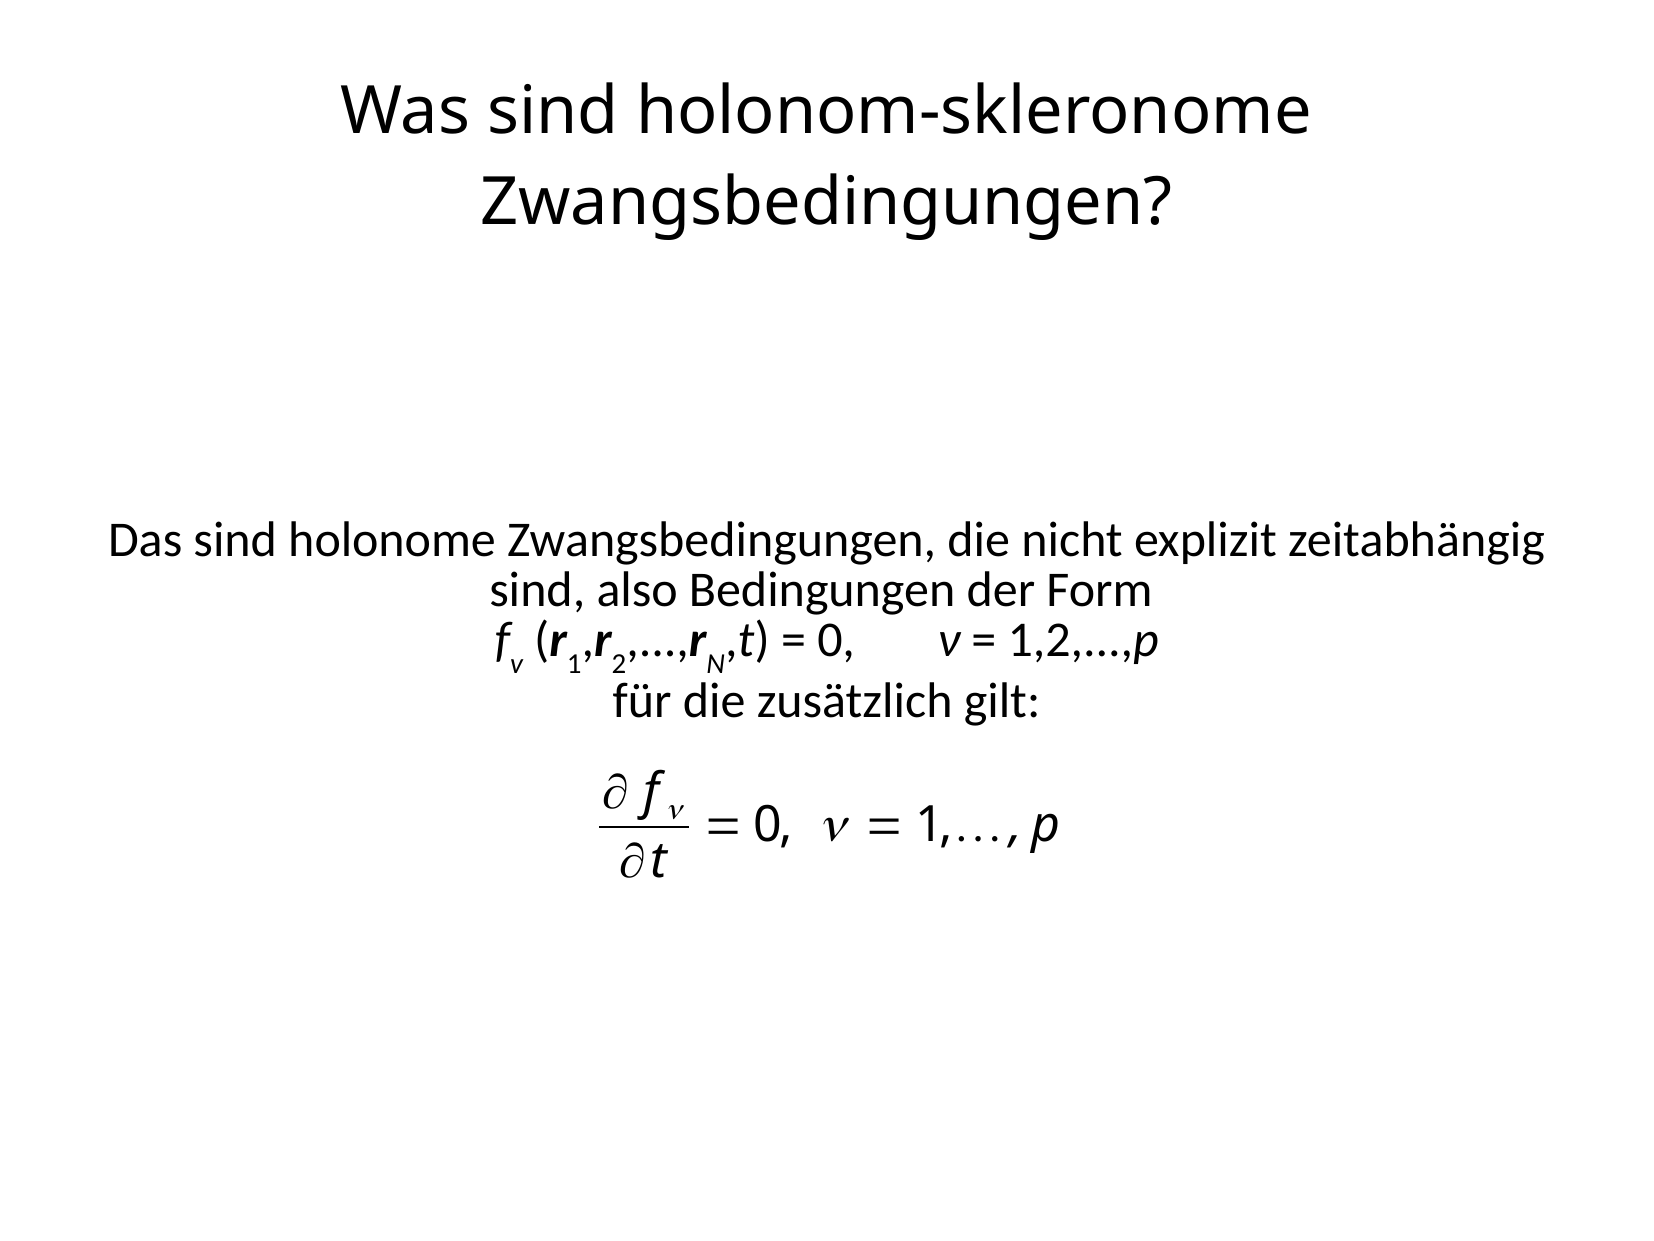

# Was sind holonom-skleronome Zwangsbedingungen?
Das sind holonome Zwangsbedingungen, die nicht explizit zeitabhängig sind, also Bedingungen der Form
fv (r1,r2,...,rN,t) = 0,		ν = 1,2,...,p
für die zusätzlich gilt: